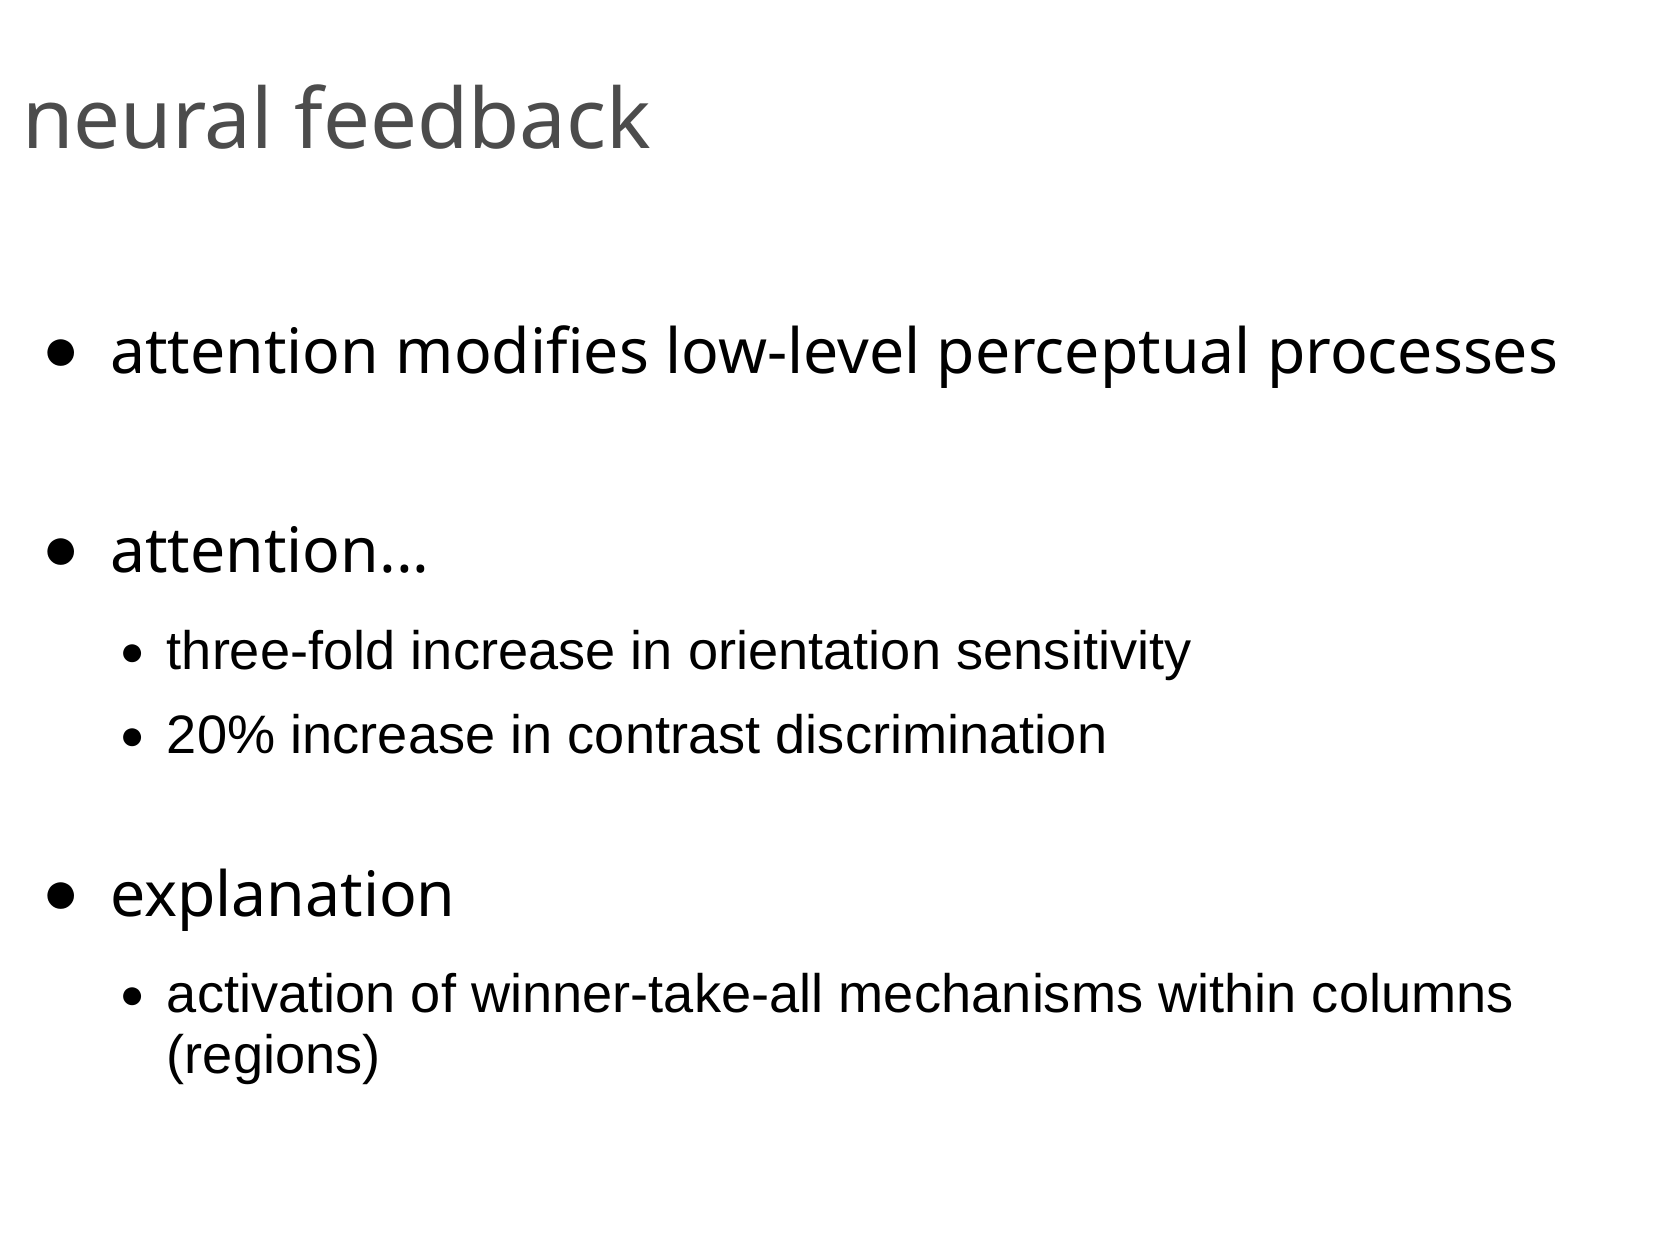

# neural feedback
attention modifies low-level perceptual processes
attention...
three-fold increase in orientation sensitivity
20% increase in contrast discrimination
explanation
activation of winner-take-all mechanisms within columns (regions)